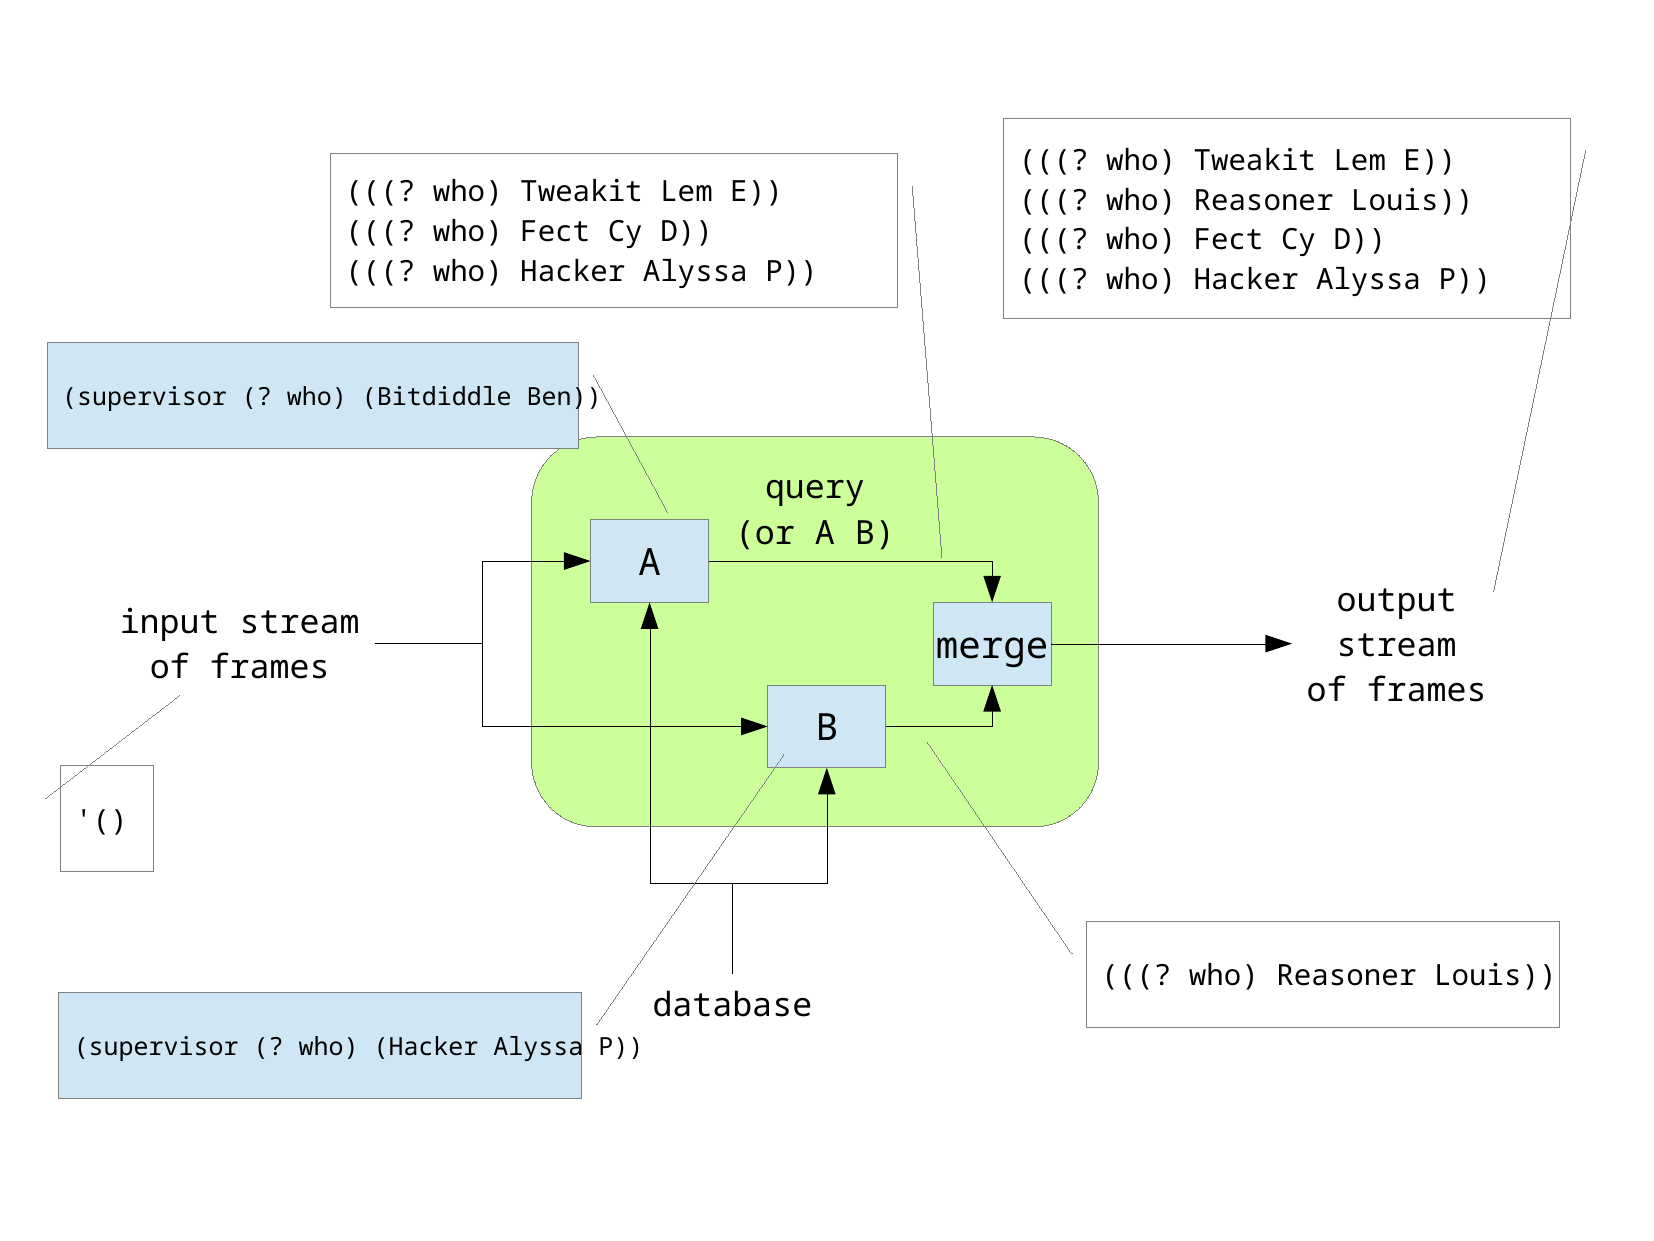

(((? who) Tweakit Lem E))
(((? who) Reasoner Louis))
(((? who) Fect Cy D))
(((? who) Hacker Alyssa P))
(((? who) Tweakit Lem E))
(((? who) Fect Cy D))
(((? who) Hacker Alyssa P))
(supervisor (? who) (Bitdiddle Ben))
query
(or A B)
A
output stream
of frames
input stream
of frames
merge
B
'()
(((? who) Reasoner Louis))
database
(supervisor (? who) (Hacker Alyssa P))